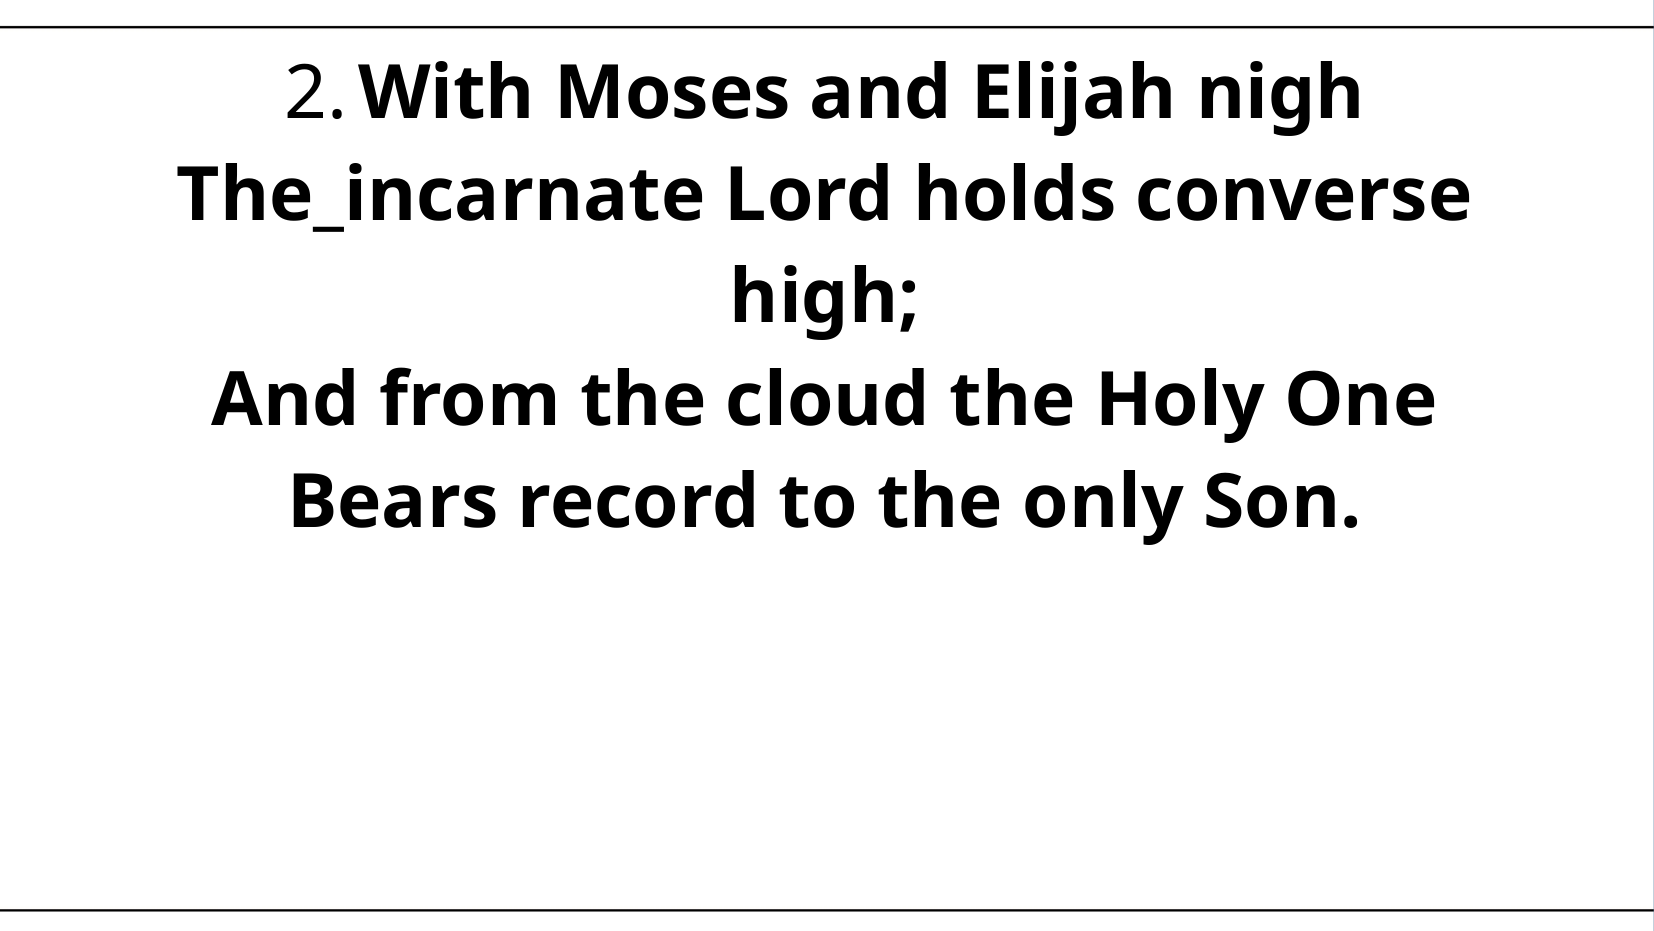

2.	With Moses and Elijah nigh
The_incarnate Lord holds converse high;
And from the cloud the Holy One
Bears record to the only Son.